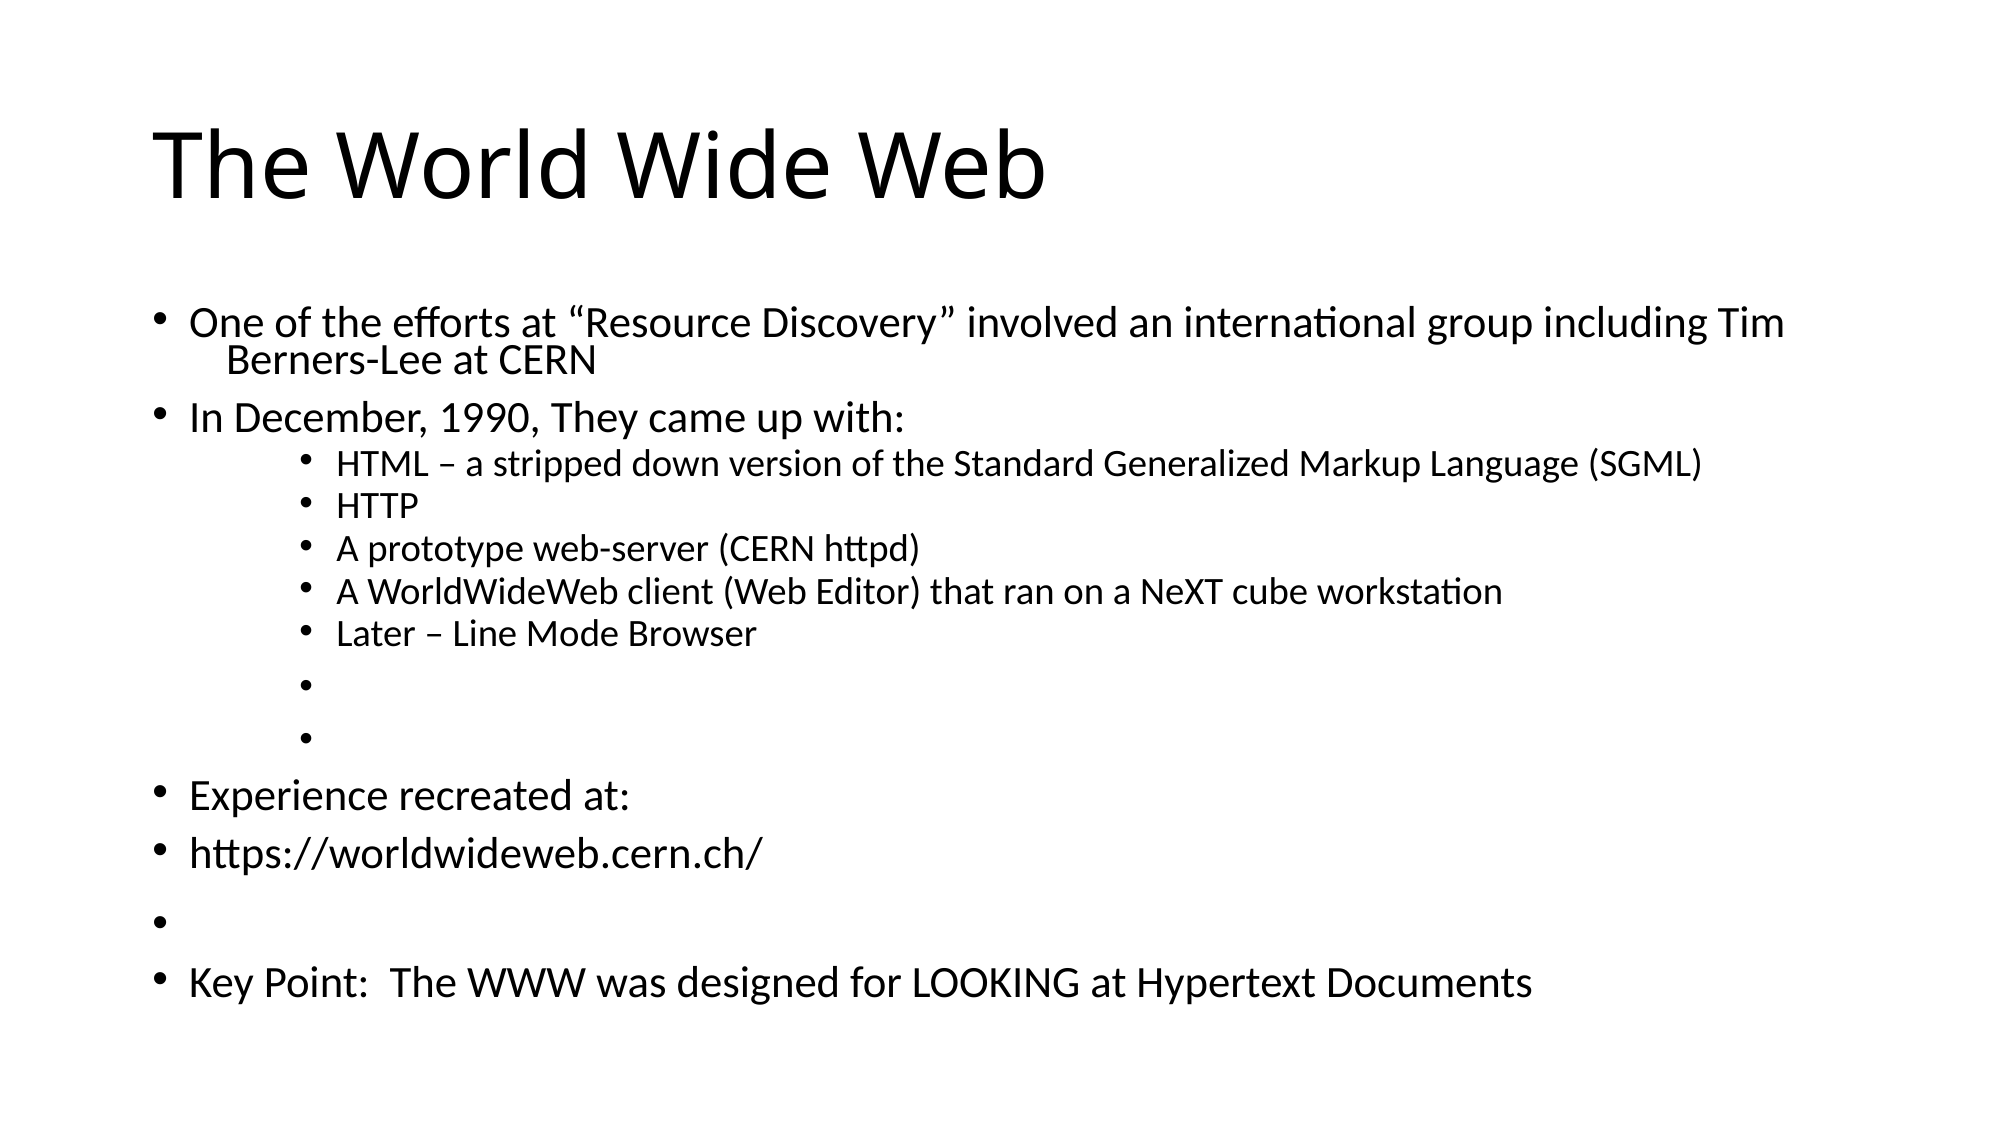

# The World Wide Web
One of the efforts at “Resource Discovery” involved an international group including Tim Berners-Lee at CERN
In December, 1990, They came up with:
HTML – a stripped down version of the Standard Generalized Markup Language (SGML)
HTTP
A prototype web-server (CERN httpd)
A WorldWideWeb client (Web Editor) that ran on a NeXT cube workstation
Later – Line Mode Browser
Experience recreated at:
https://worldwideweb.cern.ch/
Key Point: The WWW was designed for LOOKING at Hypertext Documents